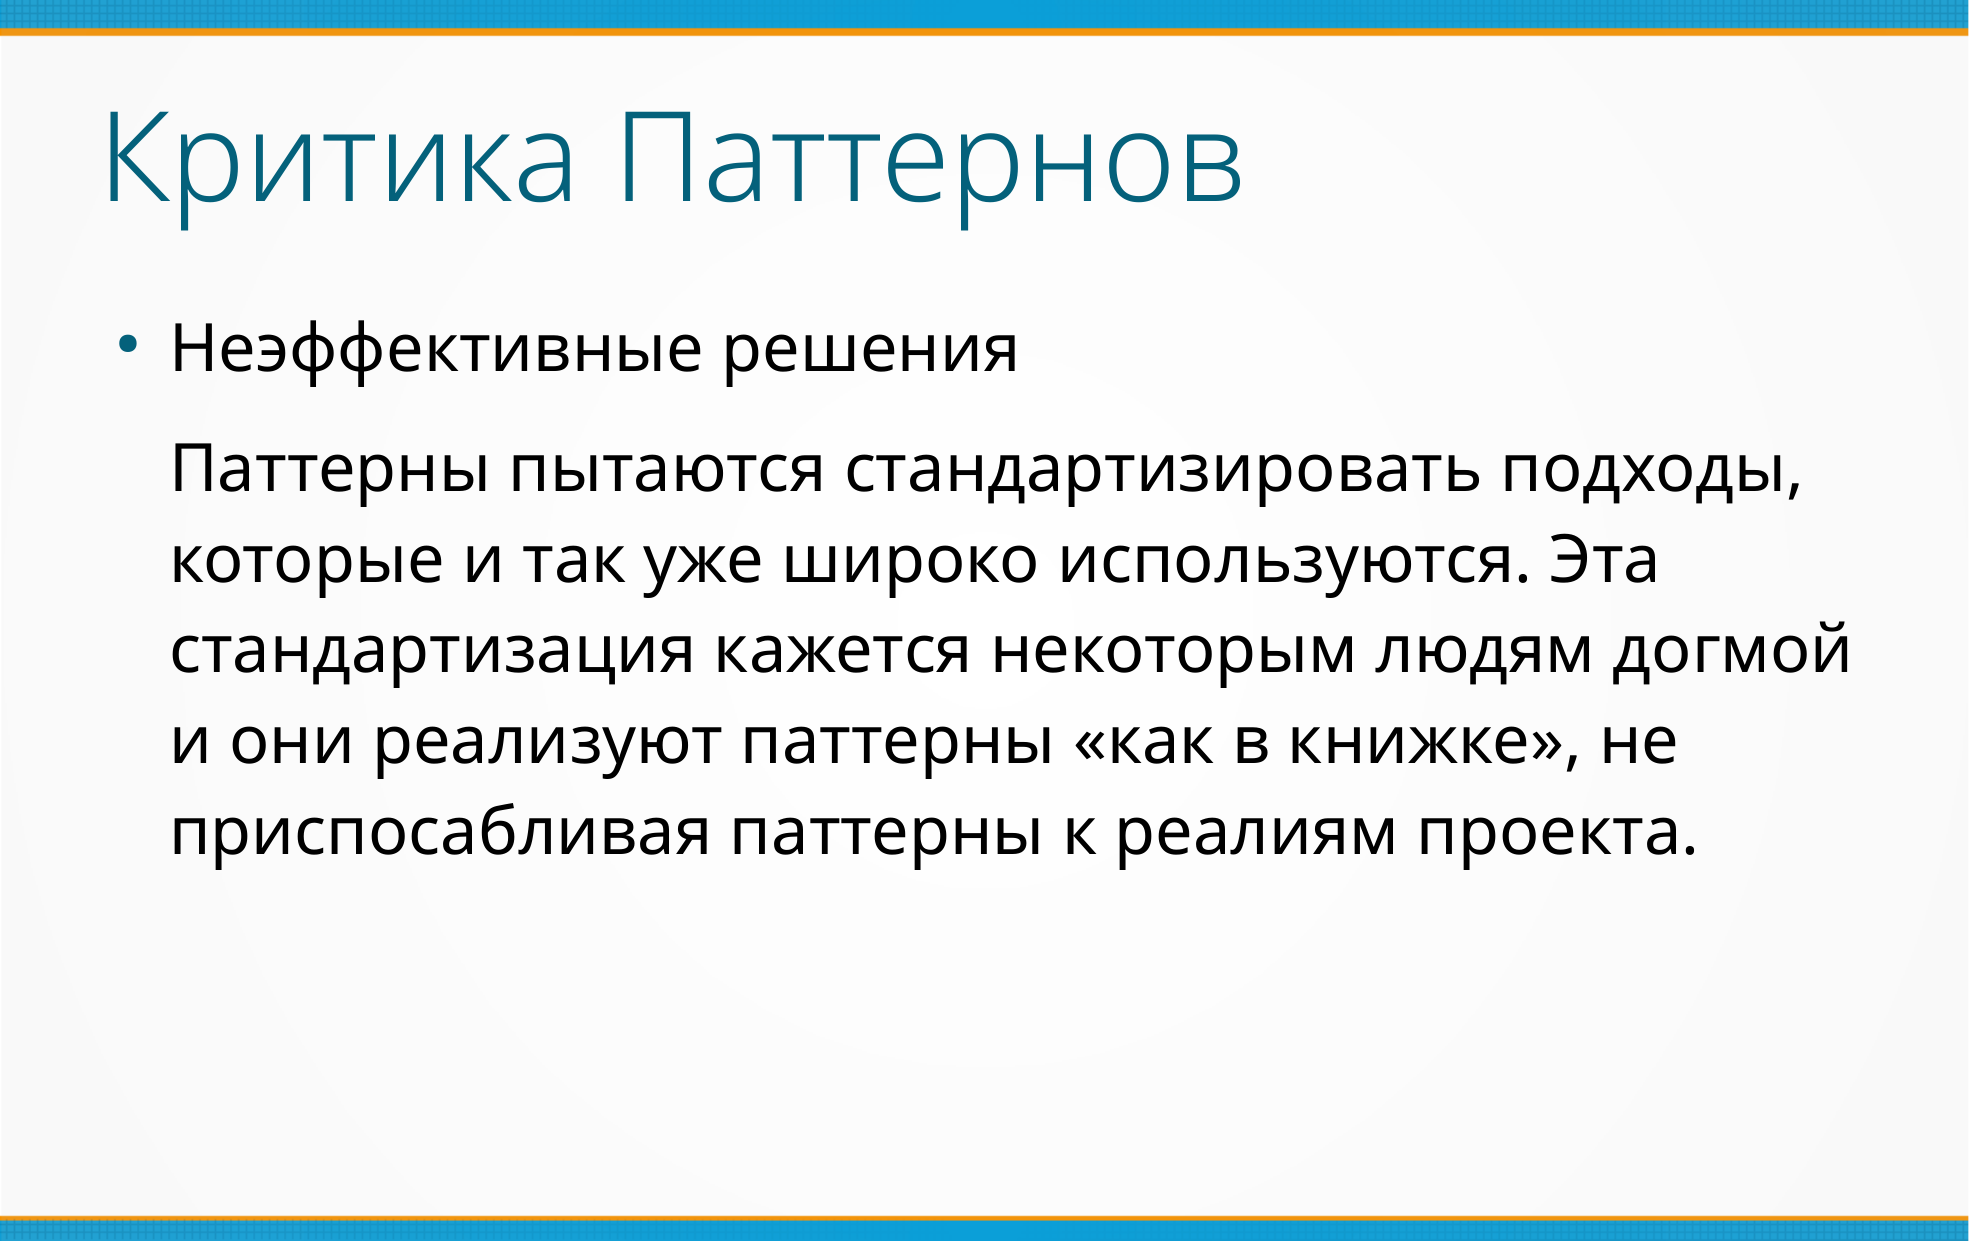

# Критика Паттернов
Неэффективные решения
Паттерны пытаются стандартизировать подходы, которые и так уже широко используются. Эта стандартизация кажется некоторым людям догмой и они реализуют паттерны «как в книжке», не приспосабливая паттерны к реалиям проекта.